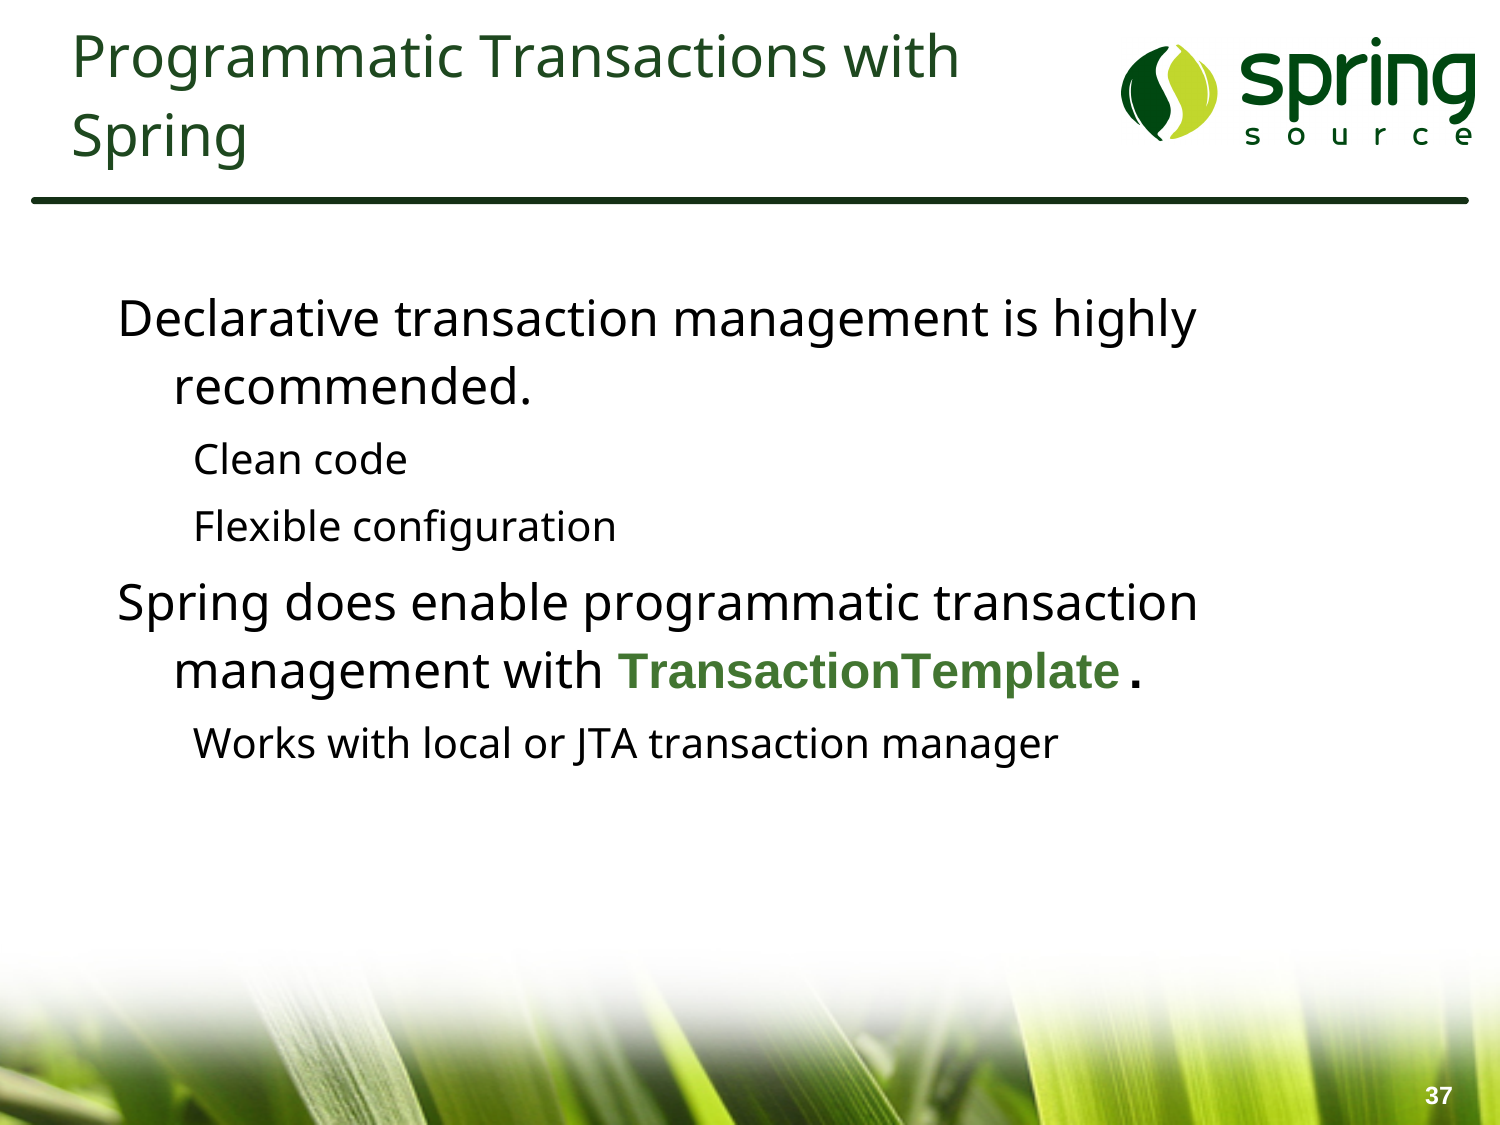

# Programmatic Transactions with Spring
Declarative transaction management is highly recommended.
Clean code
Flexible configuration
Spring does enable programmatic transaction management with TransactionTemplate.
Works with local or JTA transaction manager